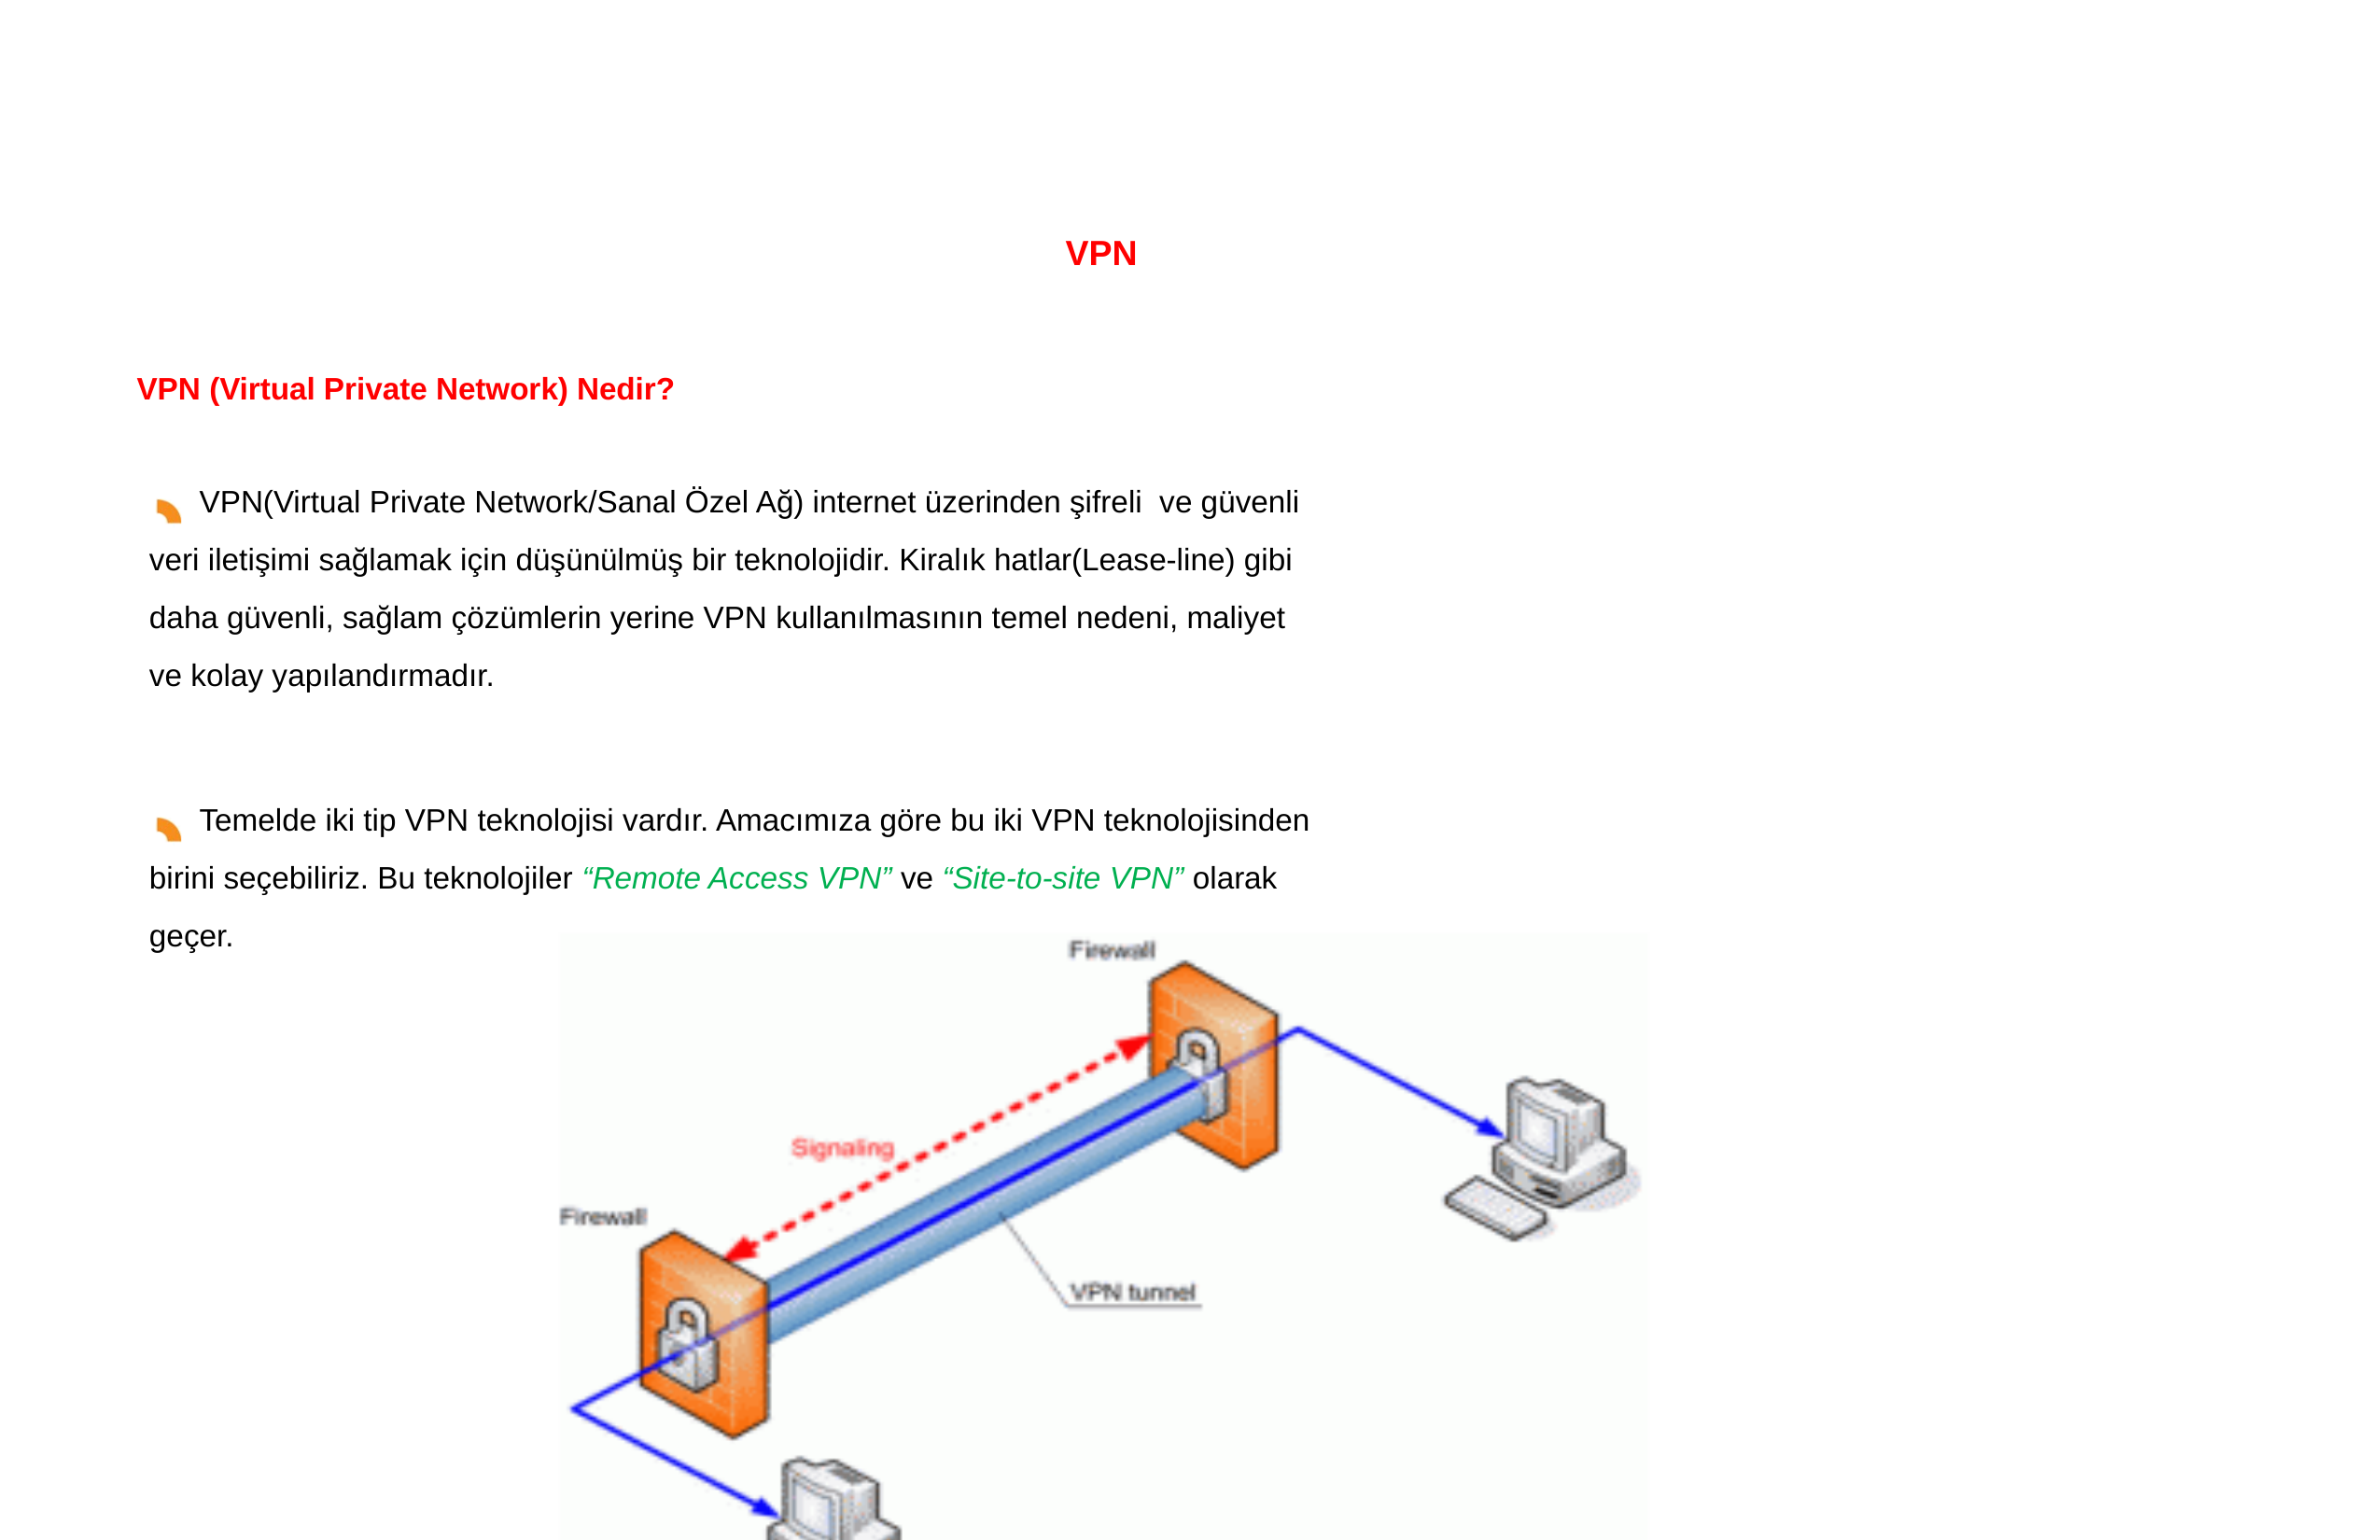

VPN
VPN (Virtual Private Network) Nedir?
 VPN(Virtual Private Network/Sanal Özel Ağ) internet üzerinden şifreli ve güvenli
veri iletişimi sağlamak için düşünülmüş bir teknolojidir. Kiralık hatlar(Lease-line) gibi
daha güvenli, sağlam çözümlerin yerine VPN kullanılmasının temel nedeni, maliyet
ve kolay yapılandırmadır.
 Temelde iki tip VPN teknolojisi vardır. Amacımıza göre bu iki VPN teknolojisinden
birini seçebiliriz. Bu teknolojiler “Remote Access VPN” ve “Site-to-site VPN” olarak
geçer.
Gizli, (c) 2011